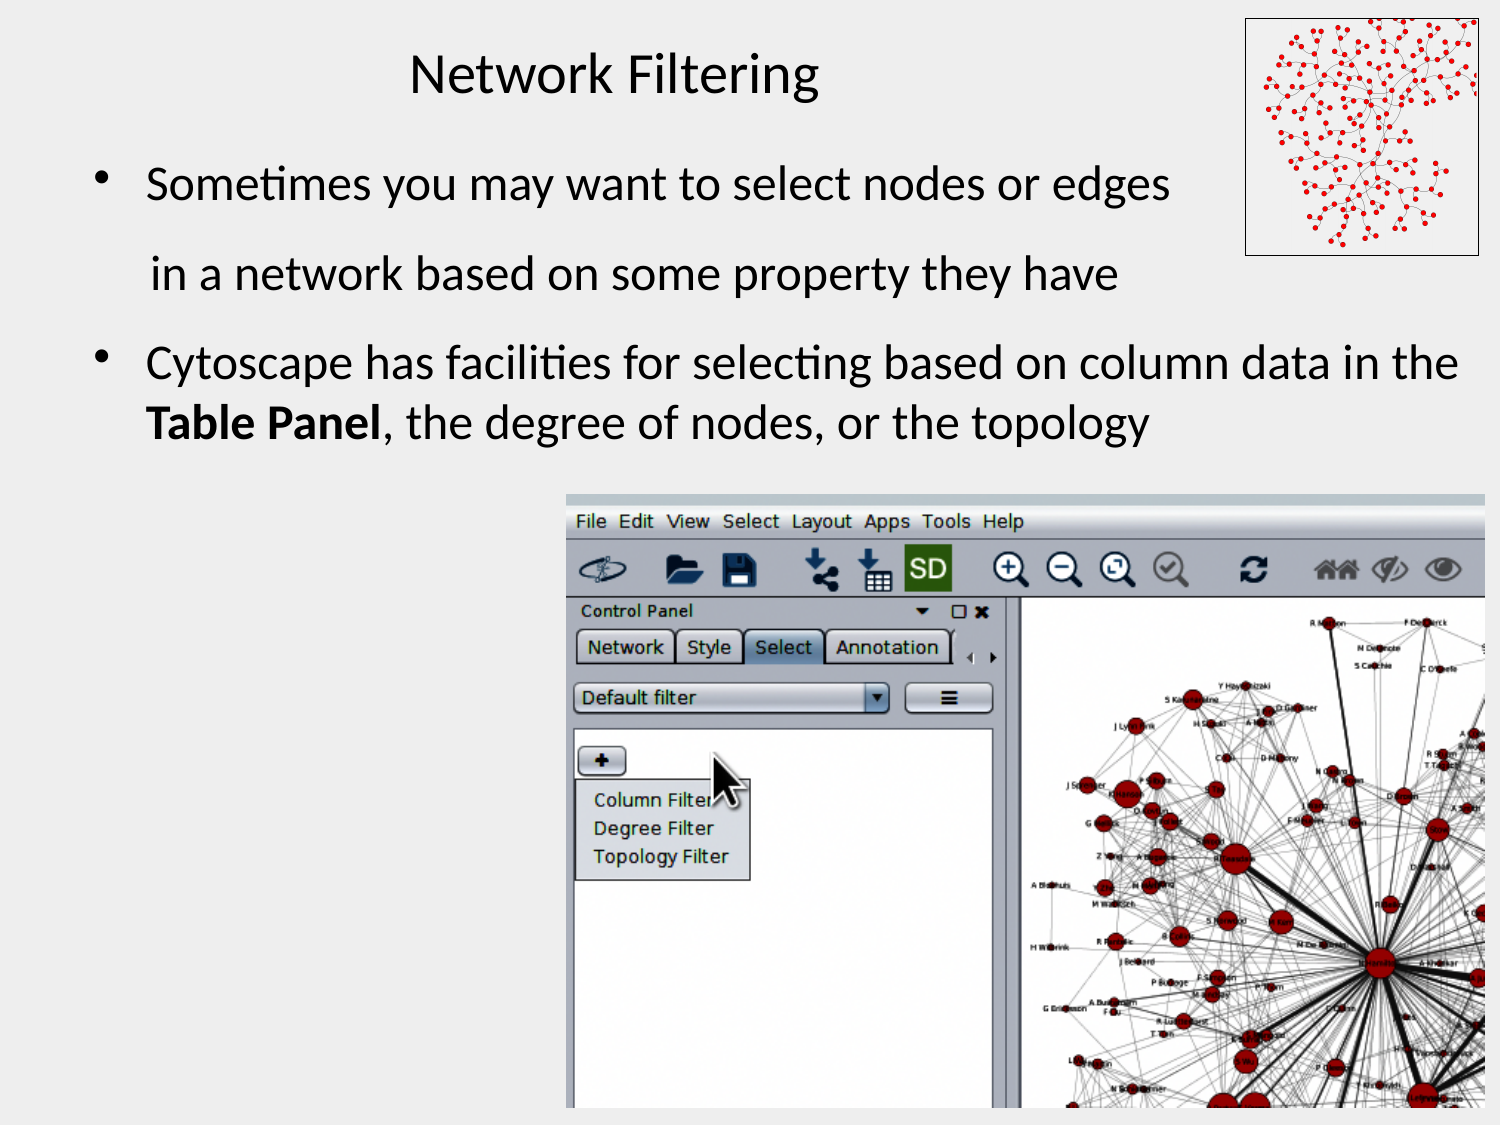

Network Filtering
Sometimes you may want to select nodes or edges
	in a network based on some property they have
Cytoscape has facilities for selecting based on column data in the Table Panel, the degree of nodes, or the topology